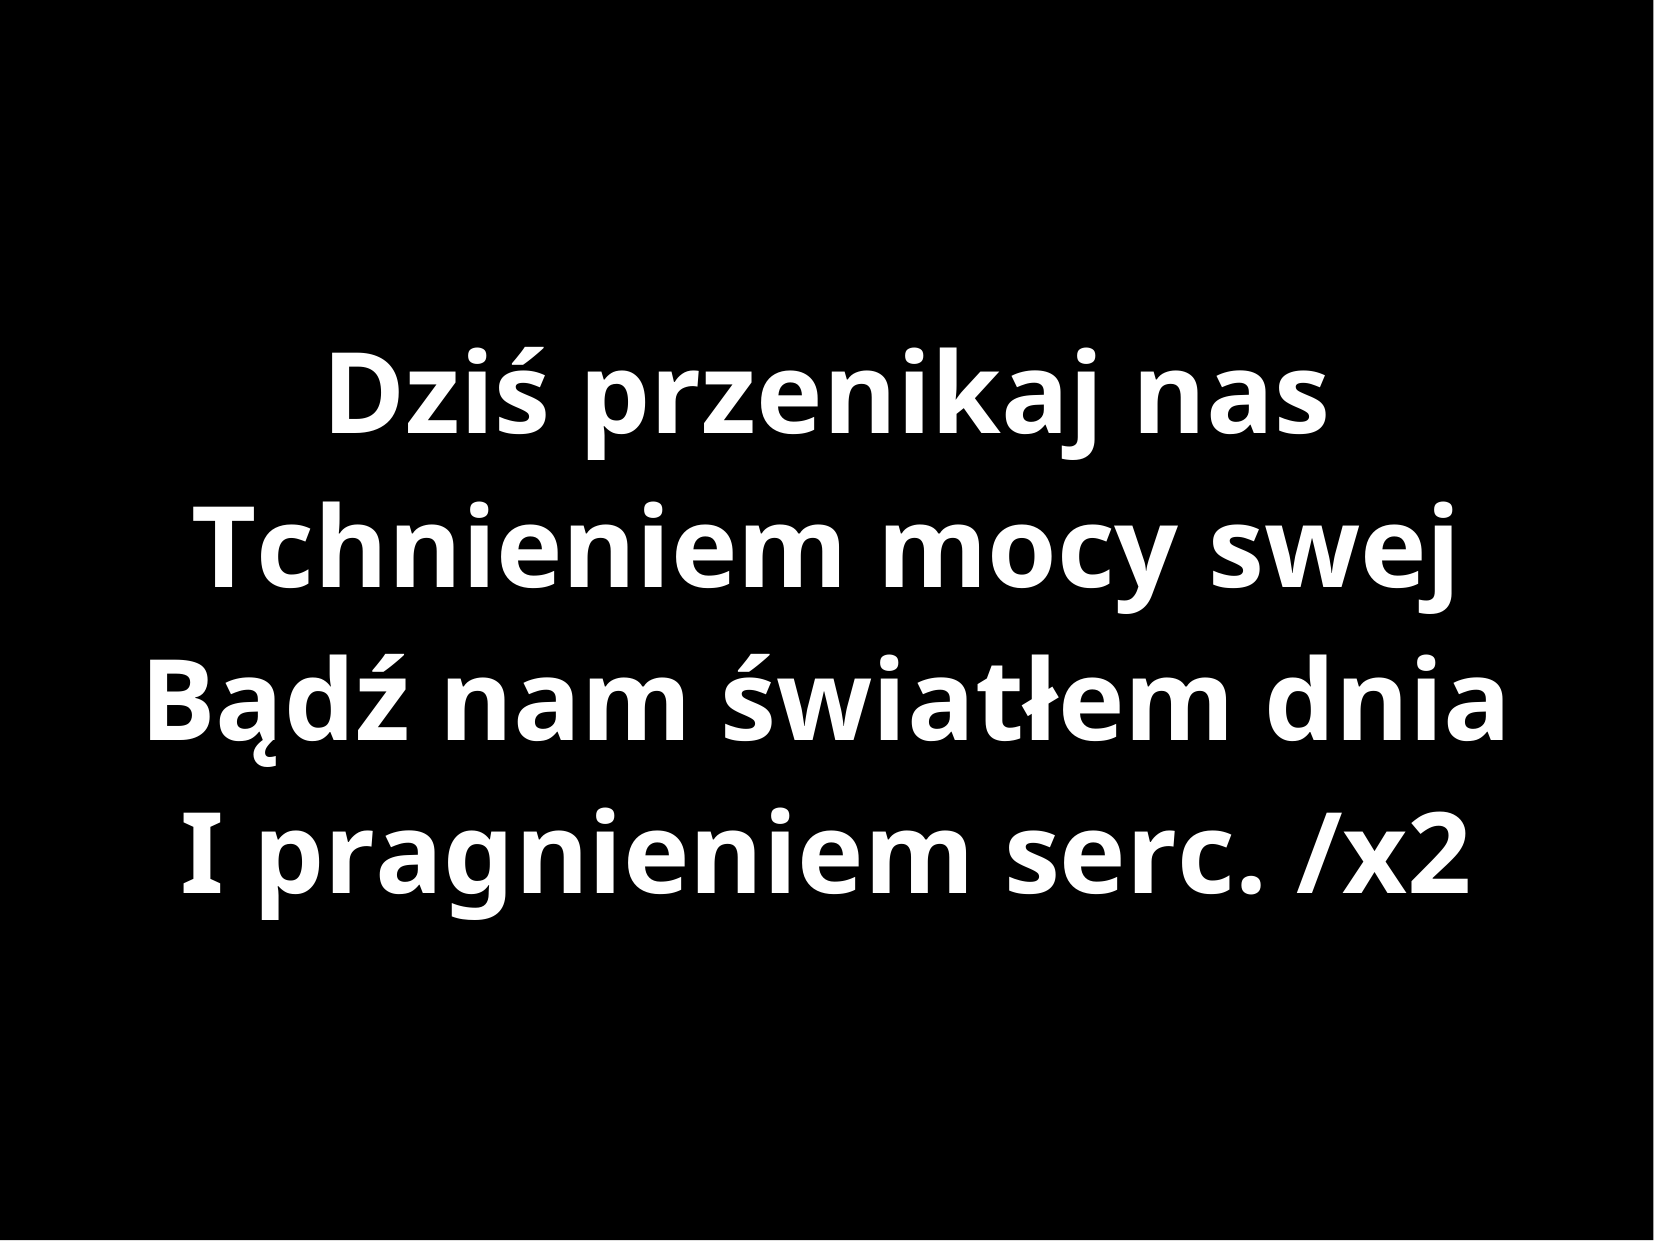

# Dziś przenikaj nas Tchnieniem mocy swej Bądź nam światłem dnia I pragnieniem serc. /x2